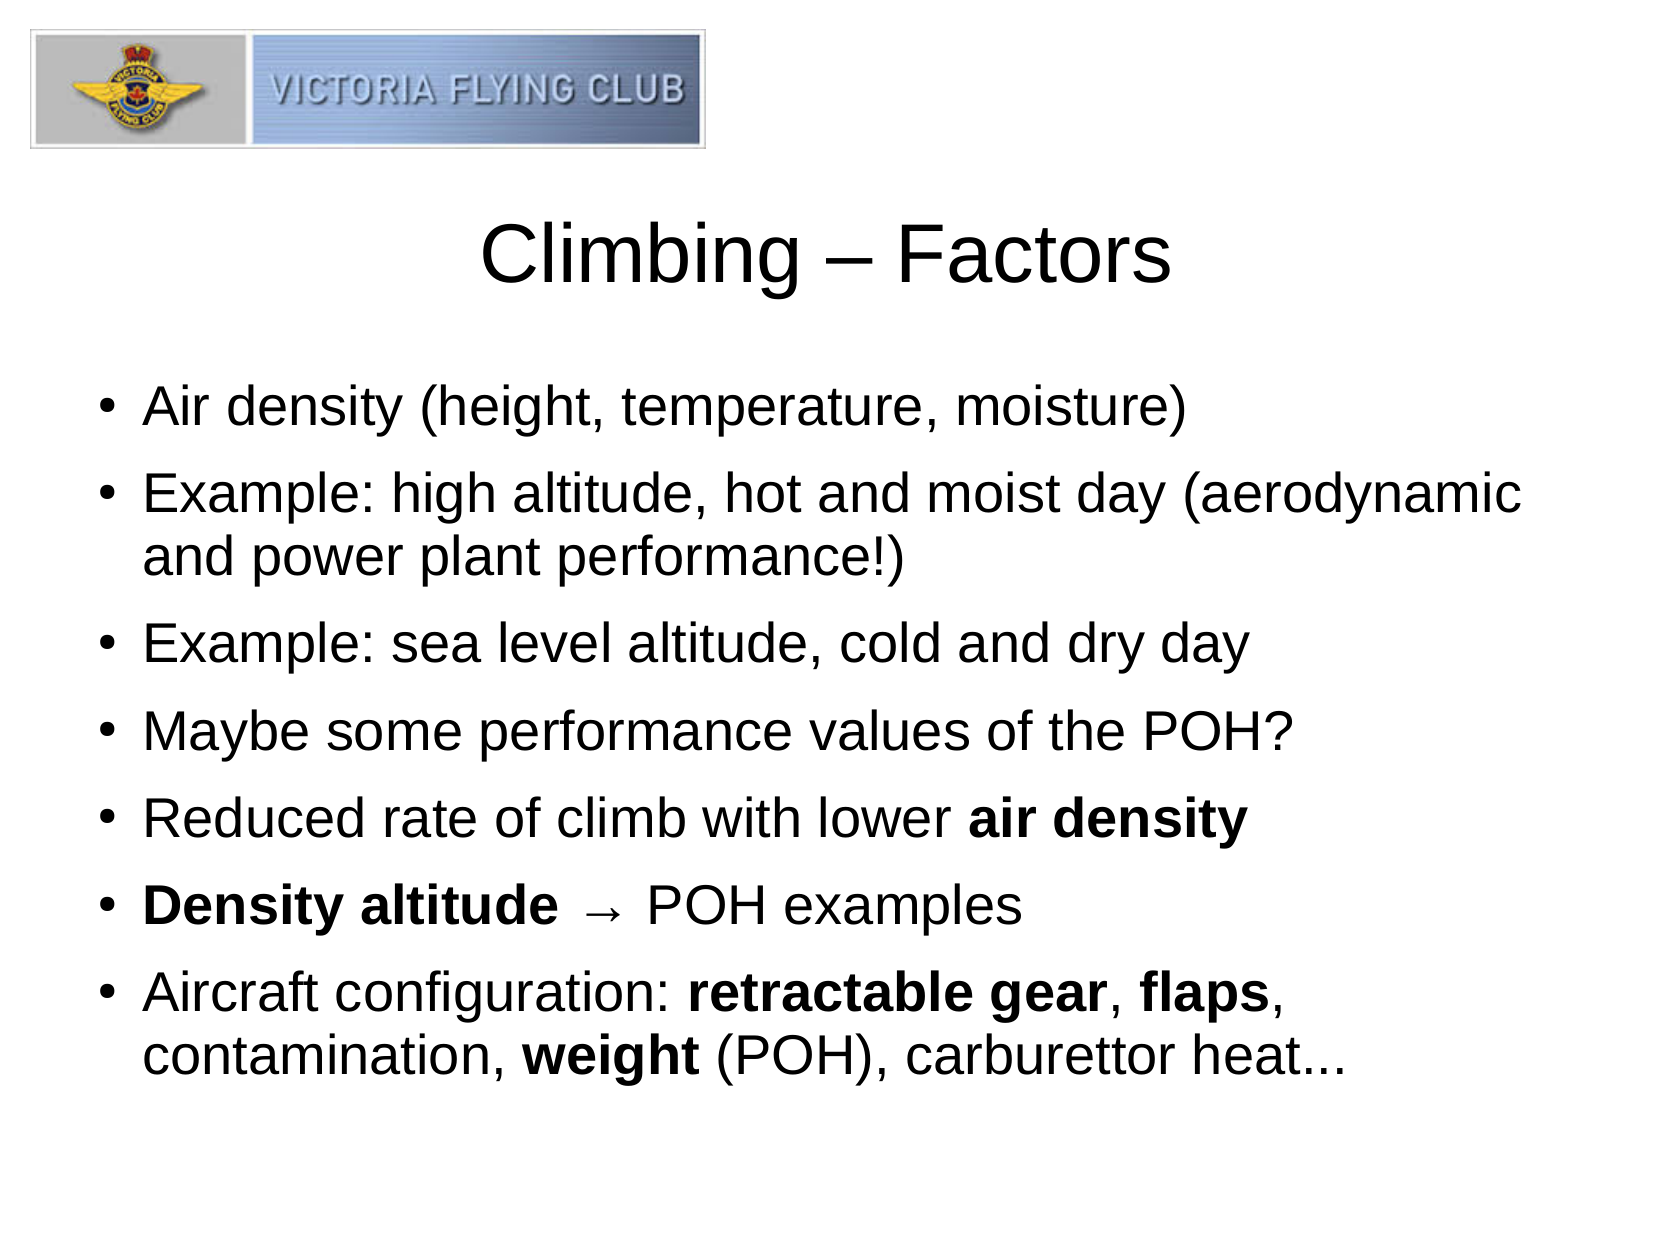

# Climbing – Factors
Air density (height, temperature, moisture)
Example: high altitude, hot and moist day (aerodynamic and power plant performance!)
Example: sea level altitude, cold and dry day
Maybe some performance values of the POH?
Reduced rate of climb with lower air density
Density altitude → POH examples
Aircraft configuration: retractable gear, flaps, contamination, weight (POH), carburettor heat...